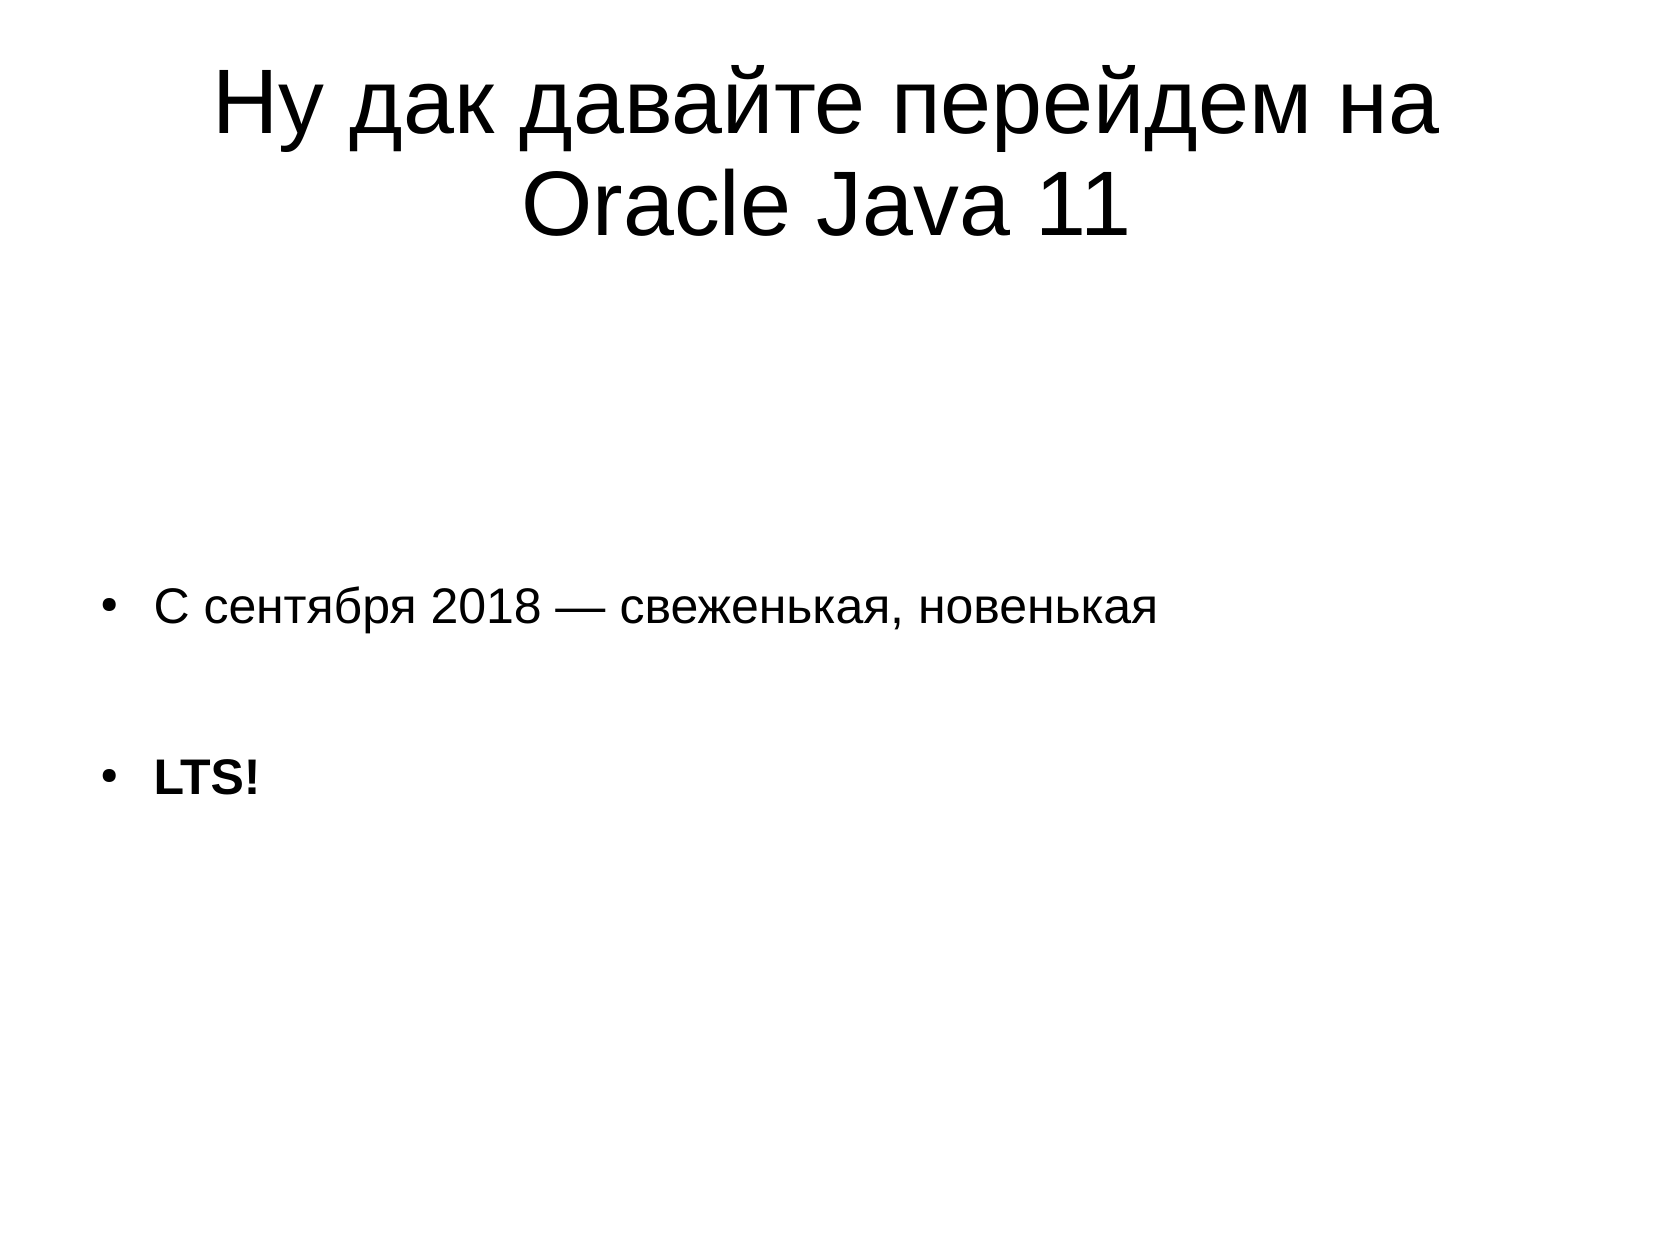

# Ну дак давайте перейдем на Oracle Java 11
С сентября 2018 — свеженькая, новенькая
LTS!